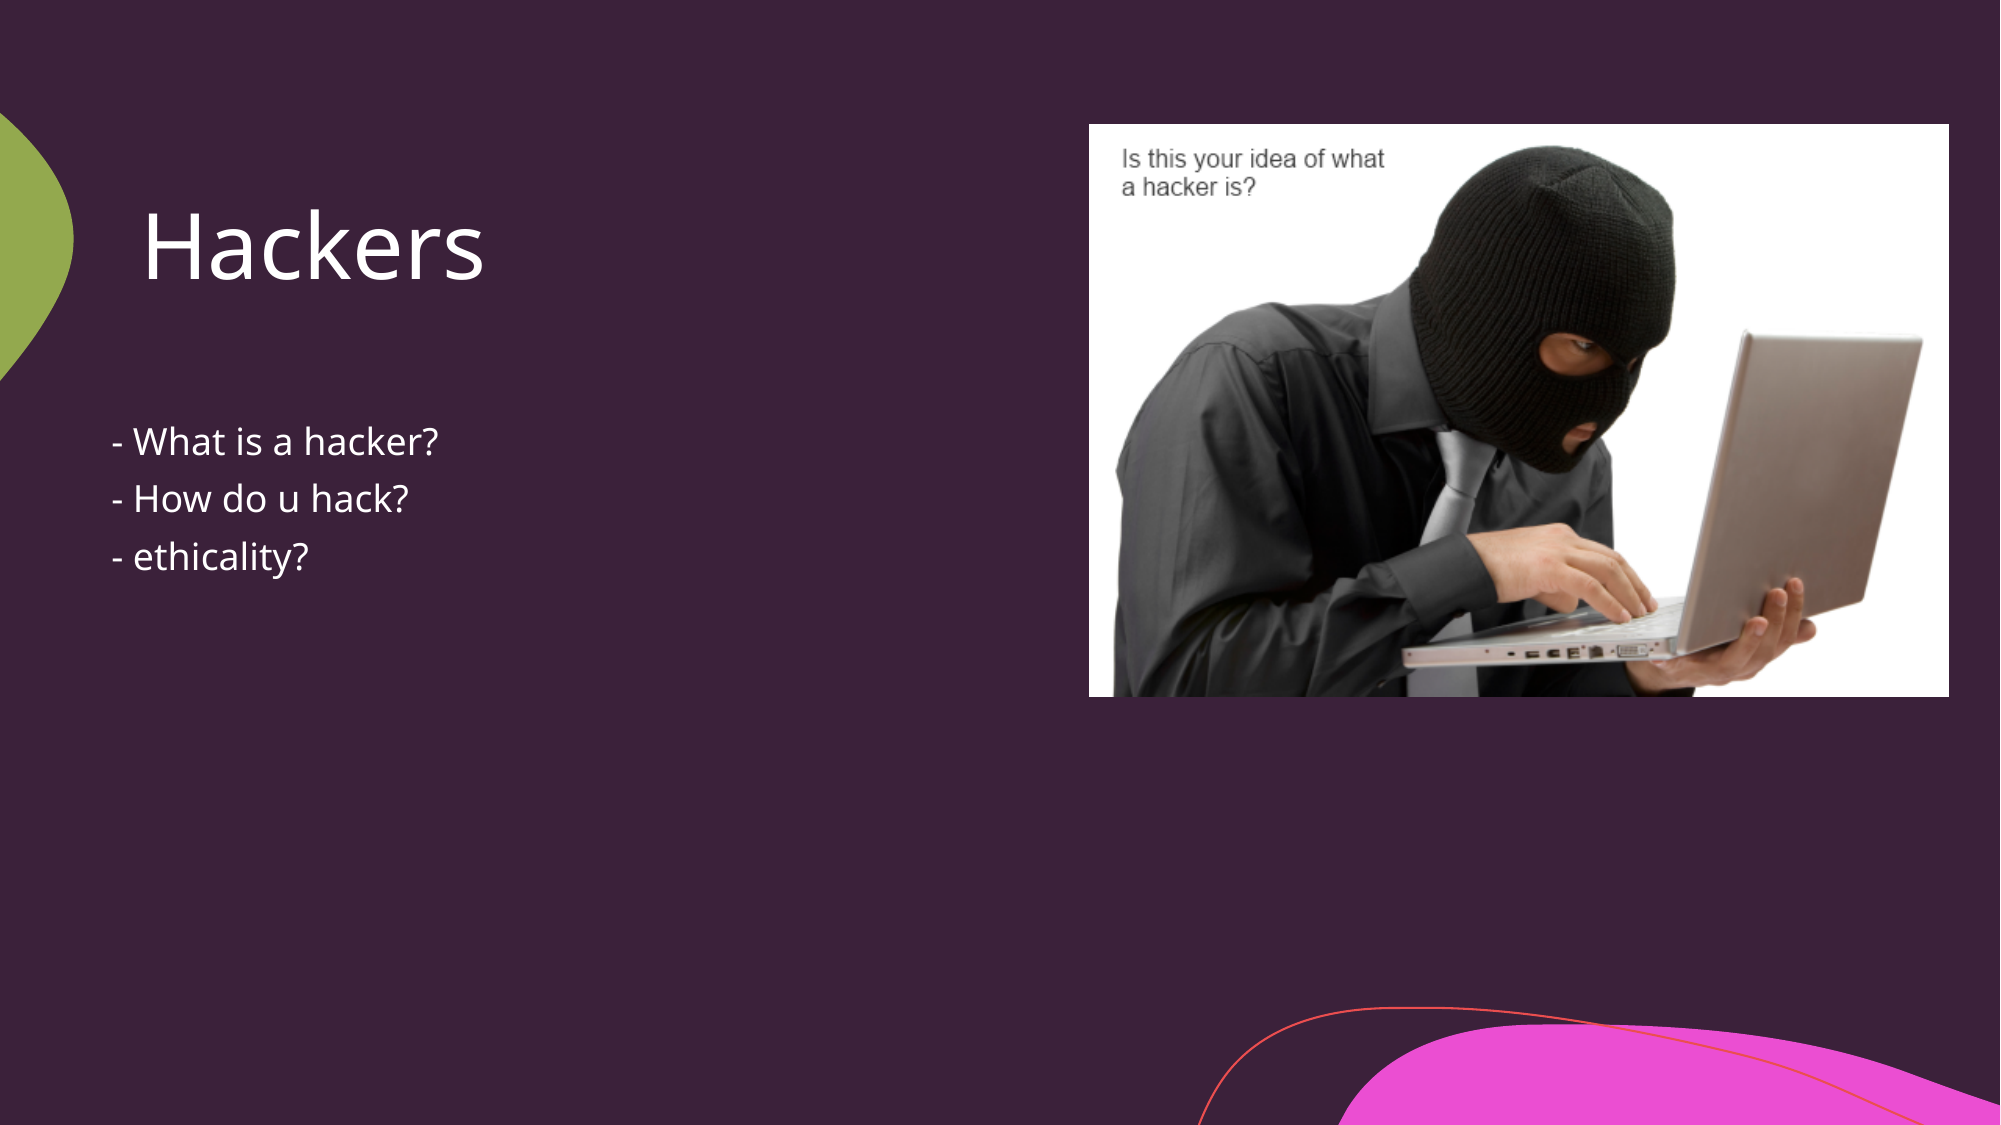

# Hackers
- What is a hacker?
- How do u hack?
- ethicality?